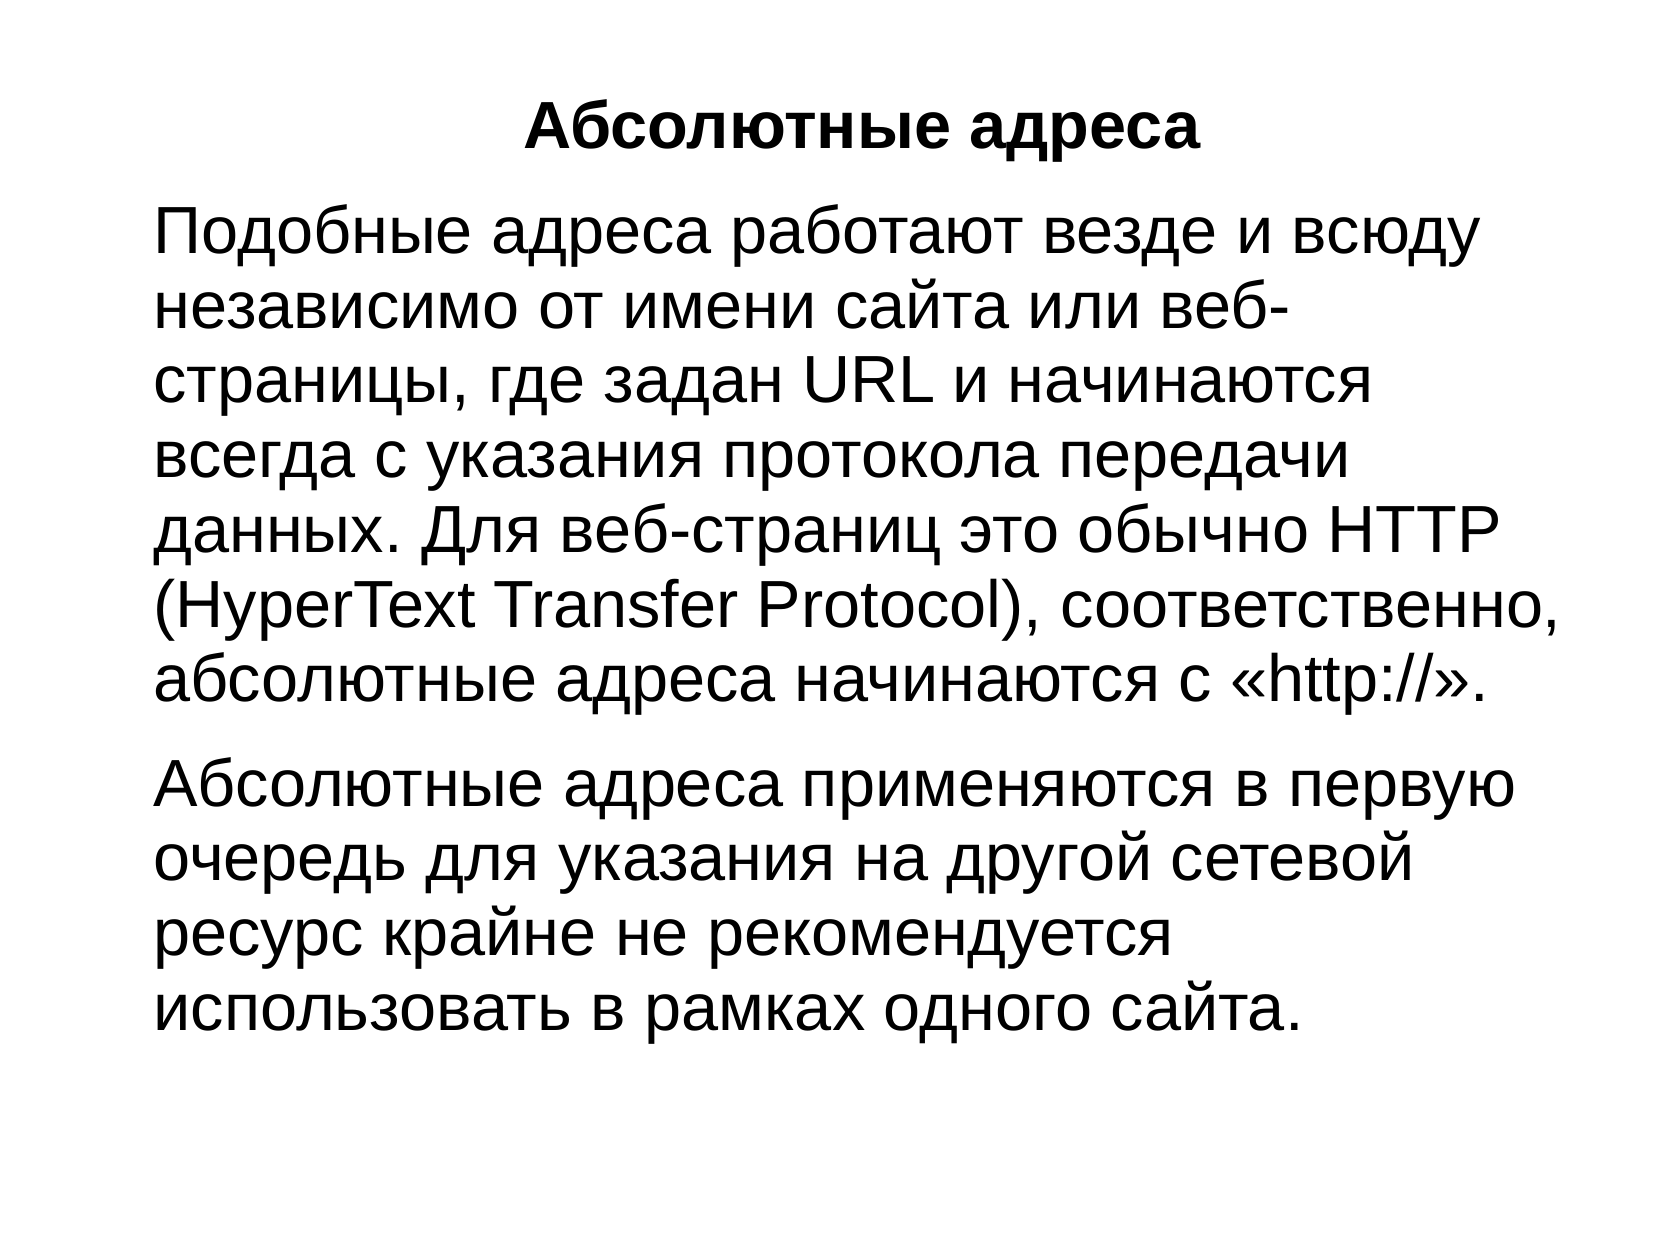

# Абсолютные адреса
Подобные адреса работают везде и всюду независимо от имени сайта или веб-страницы, где задан URL и начинаются всегда с указания протокола передачи данных. Для веб-страниц это обычно HTTP (HyperText Transfer Protocol), соответственно, абсолютные адреса начинаются с «http://».
Абсолютные адреса применяются в первую очередь для указания на другой сетевой ресурс крайне не рекомендуется использовать в рамках одного сайта.